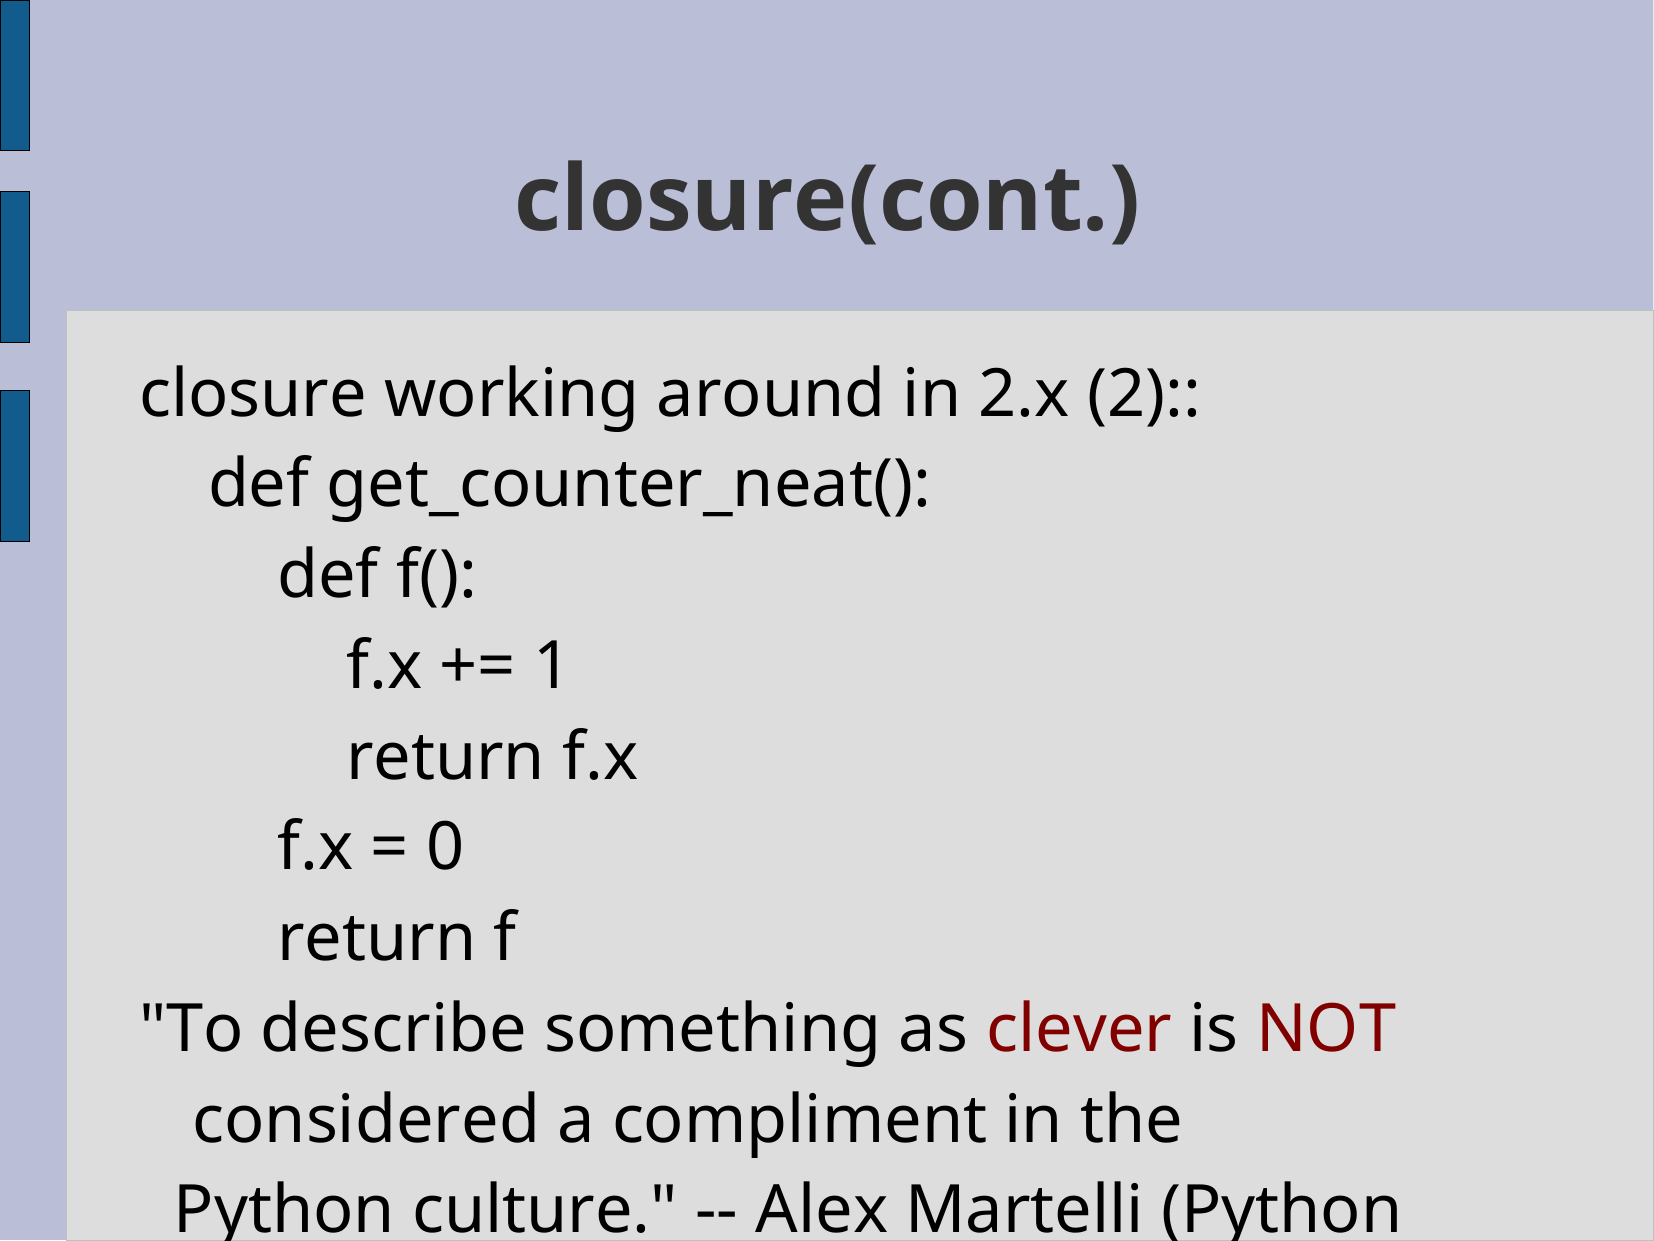

# closure(cont.)
closure working around in 2.x (2)::
 def get_counter_neat():
 def f():
 f.x += 1
 return f.x
 f.x = 0
 return f
"To describe something as clever is NOT considered a compliment in the
 Python culture." -- Alex Martelli (Python Cookbook 2nd.)